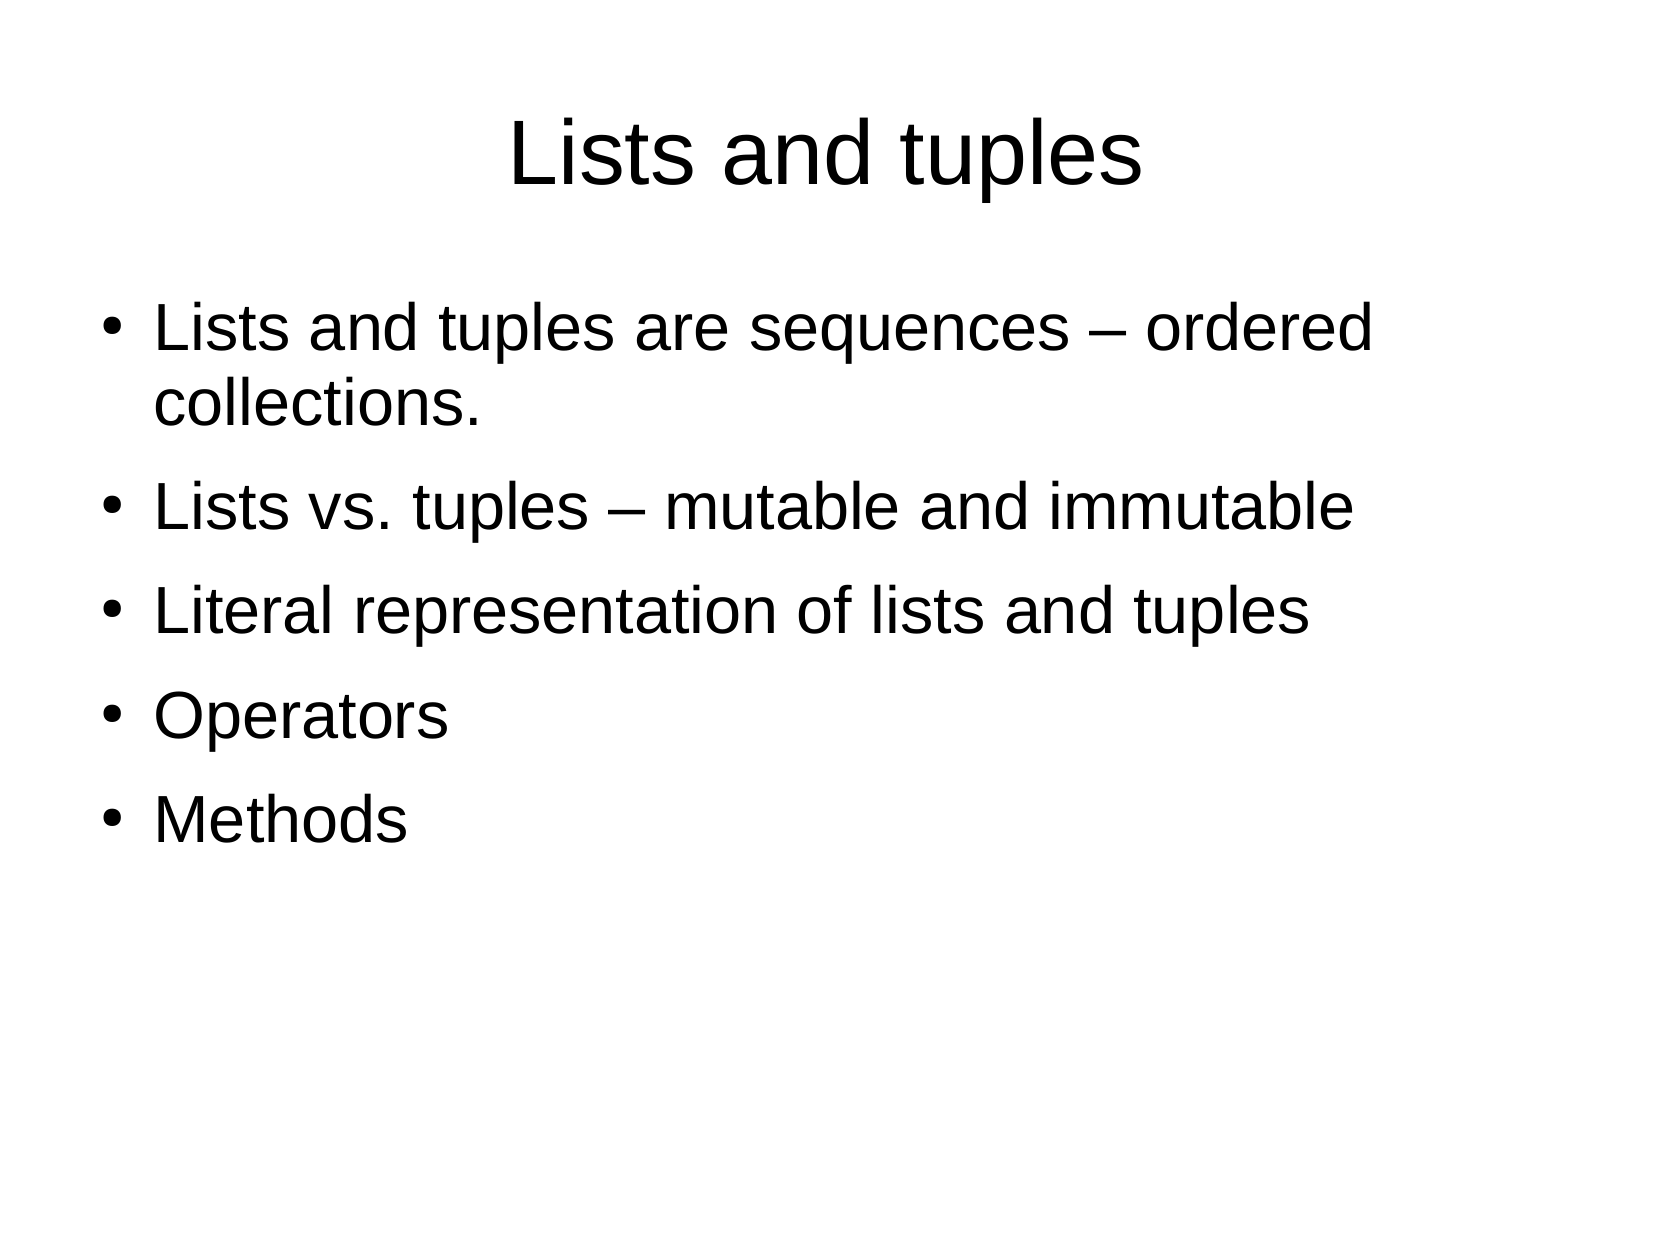

# Lists and tuples
Lists and tuples are sequences – ordered collections.
Lists vs. tuples – mutable and immutable
Literal representation of lists and tuples
Operators
Methods